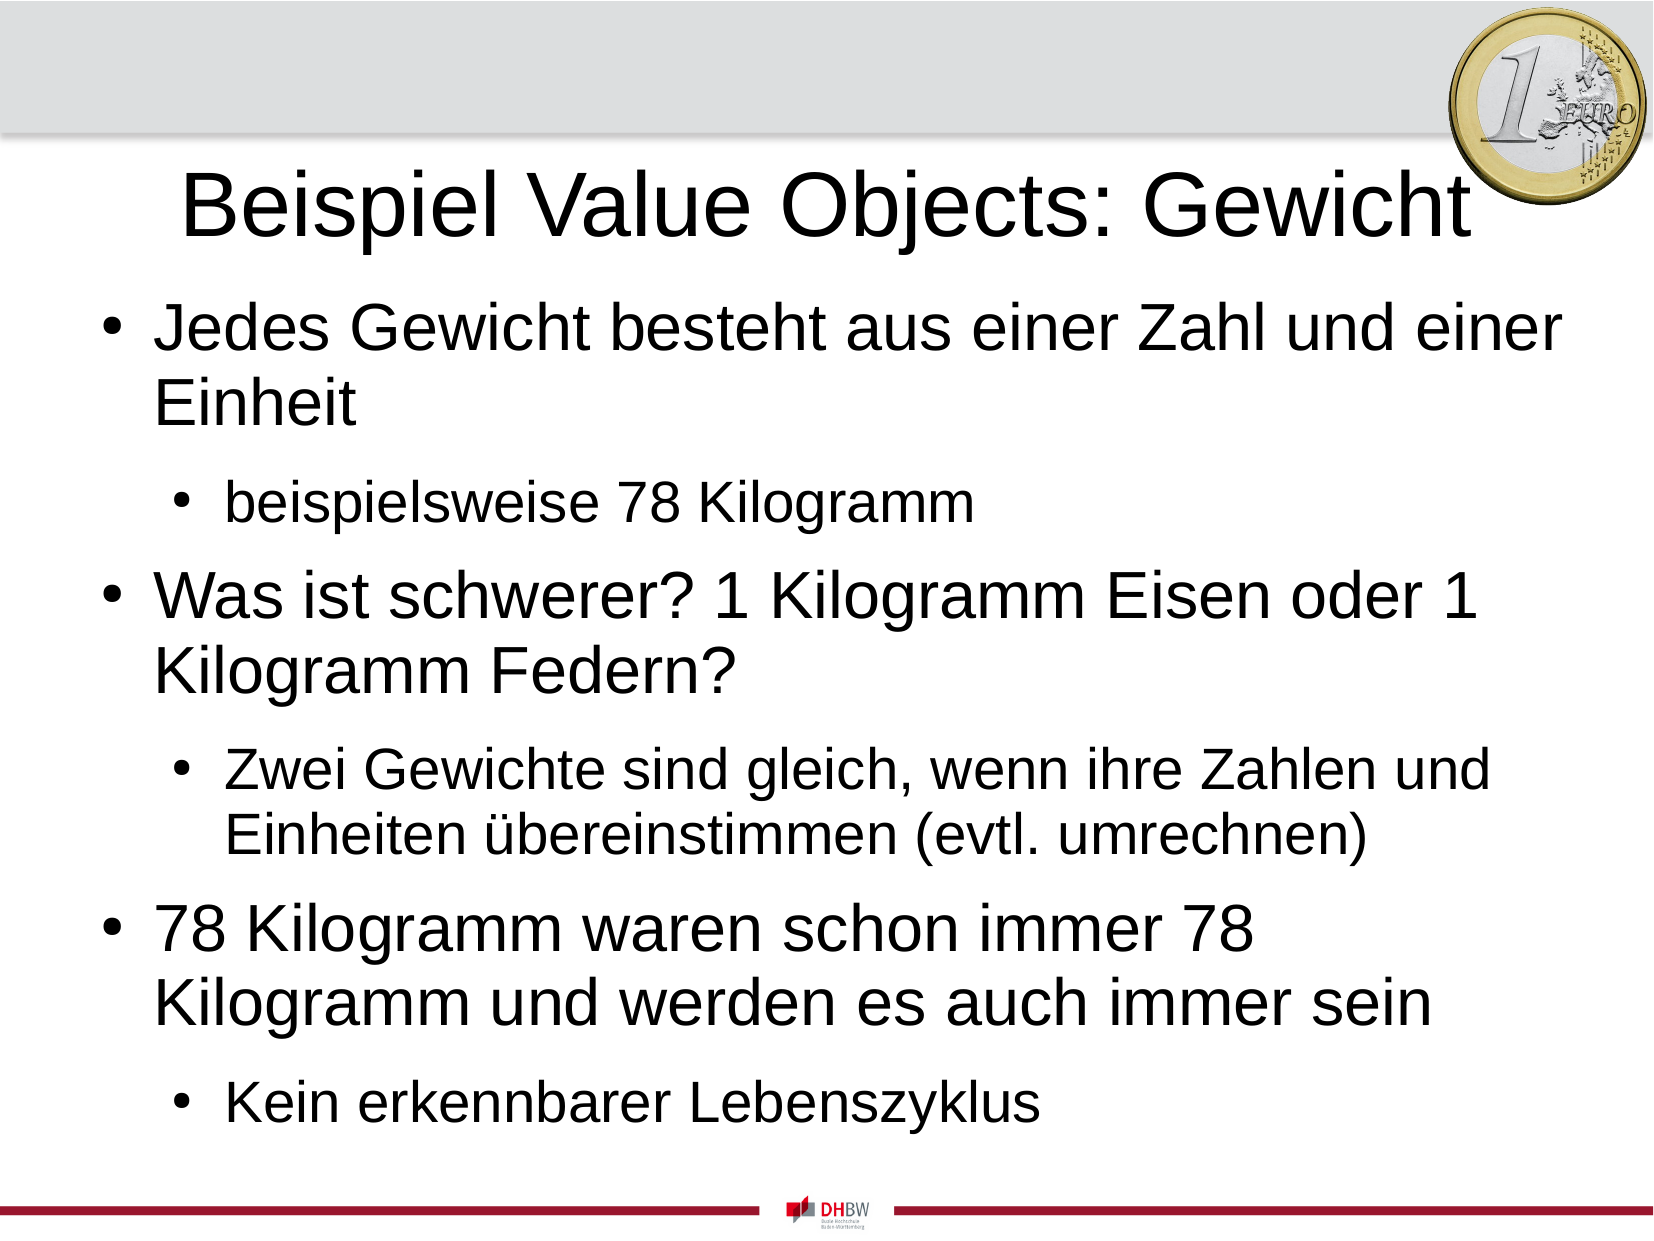

# Beispiel Value Objects: Gewicht
Jedes Gewicht besteht aus einer Zahl und einer Einheit
beispielsweise 78 Kilogramm
Was ist schwerer? 1 Kilogramm Eisen oder 1 Kilogramm Federn?
Zwei Gewichte sind gleich, wenn ihre Zahlen und Einheiten übereinstimmen (evtl. umrechnen)
78 Kilogramm waren schon immer 78 Kilogramm und werden es auch immer sein
Kein erkennbarer Lebenszyklus